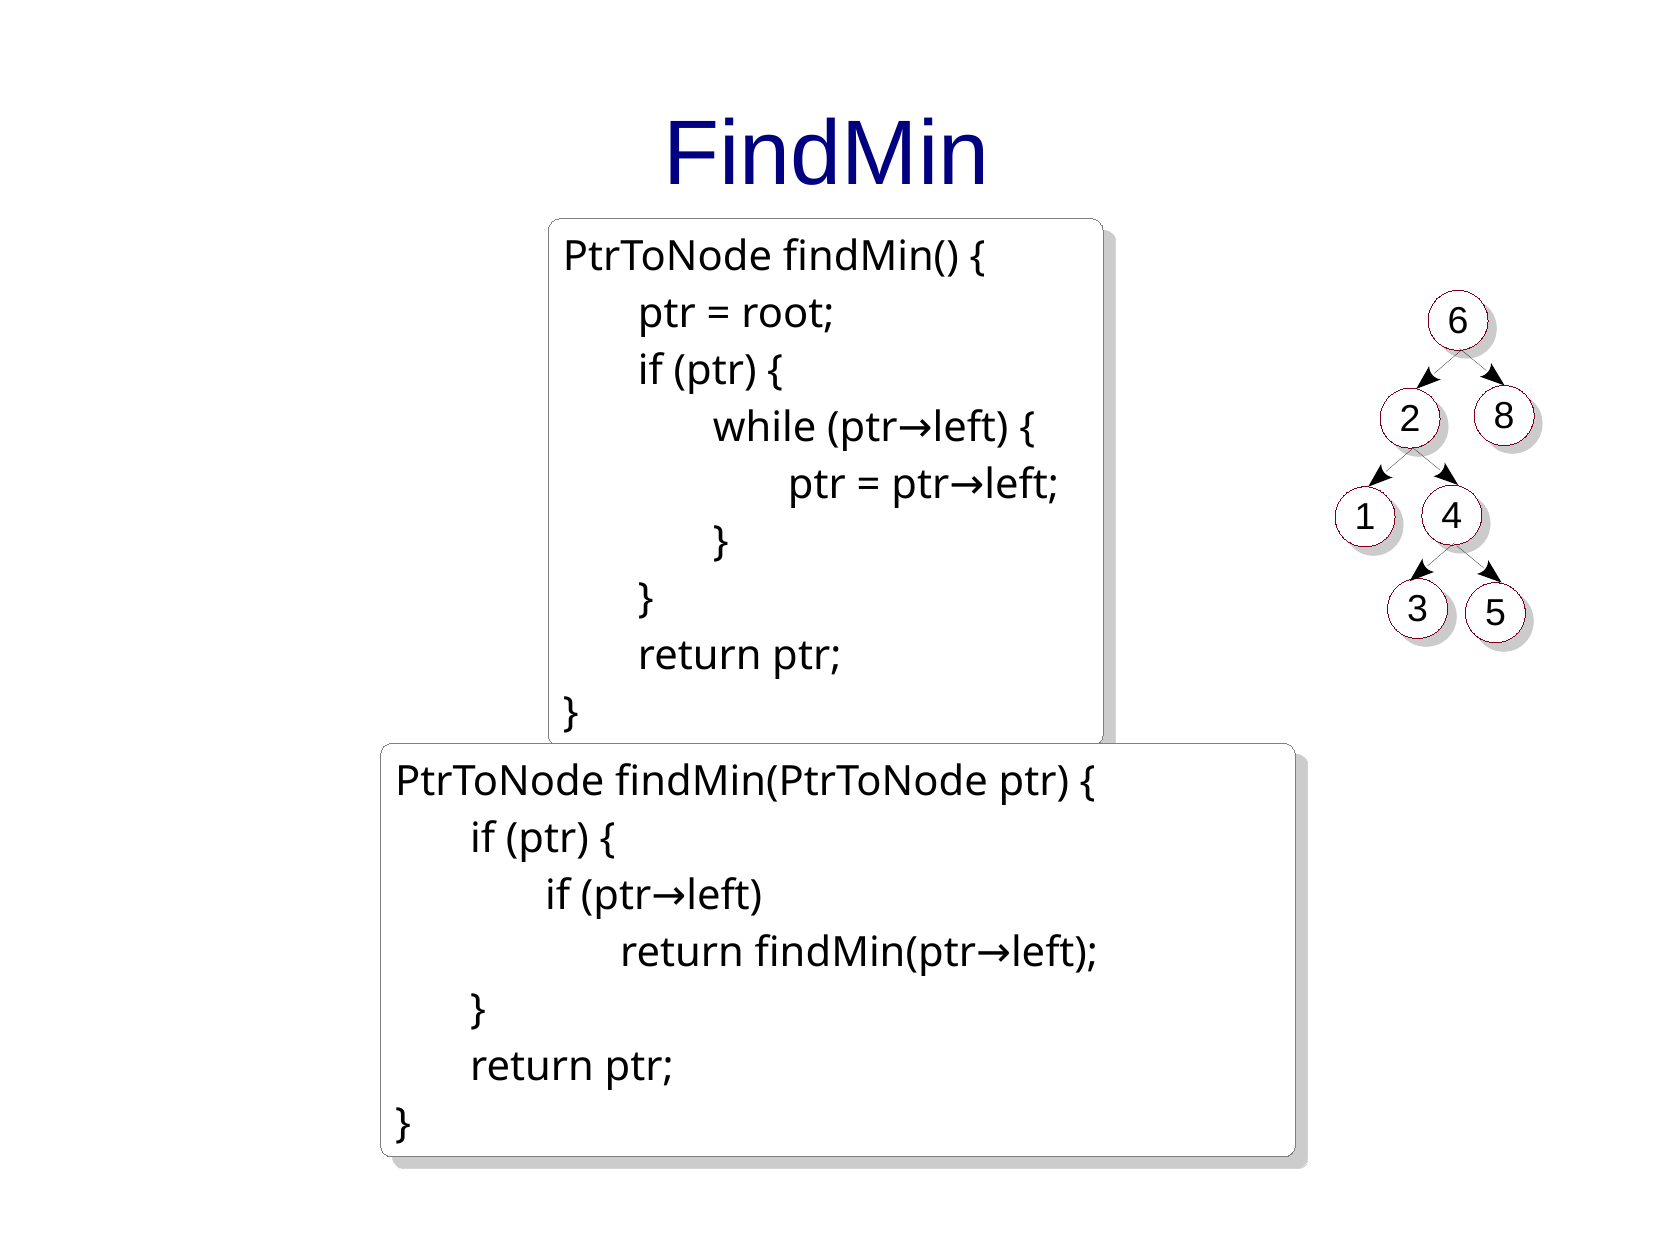

# FindMin
PtrToNode findMin() {
	ptr = root;
	if (ptr) {
		while (ptr→left) {
			ptr = ptr→left;
		}
	}
	return ptr;
}
6
8
2
4
1
3
5
PtrToNode findMin(PtrToNode ptr) {
	if (ptr) {
		if (ptr→left)
			return findMin(ptr→left);
	}
	return ptr;
}